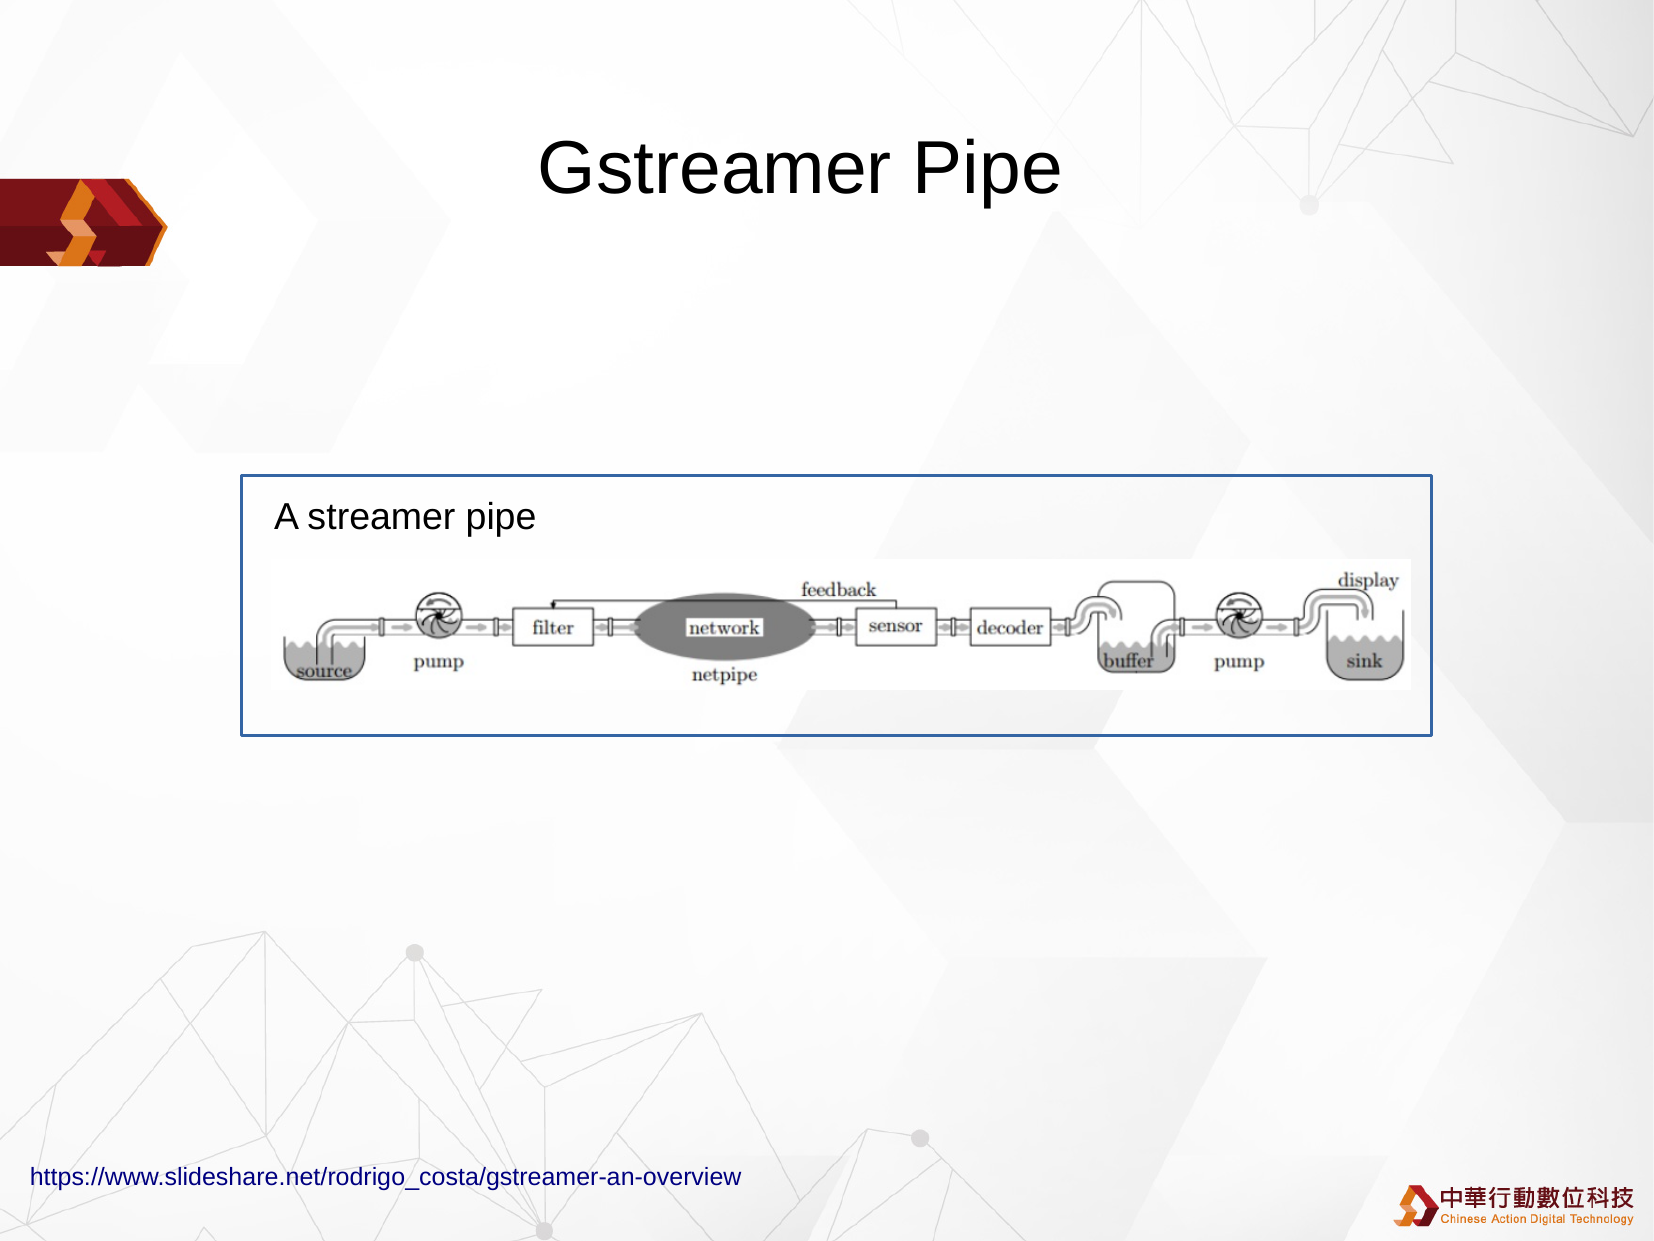

# Gstreamer Pipe
A streamer pipe
https://www.slideshare.net/rodrigo_costa/gstreamer-an-overview